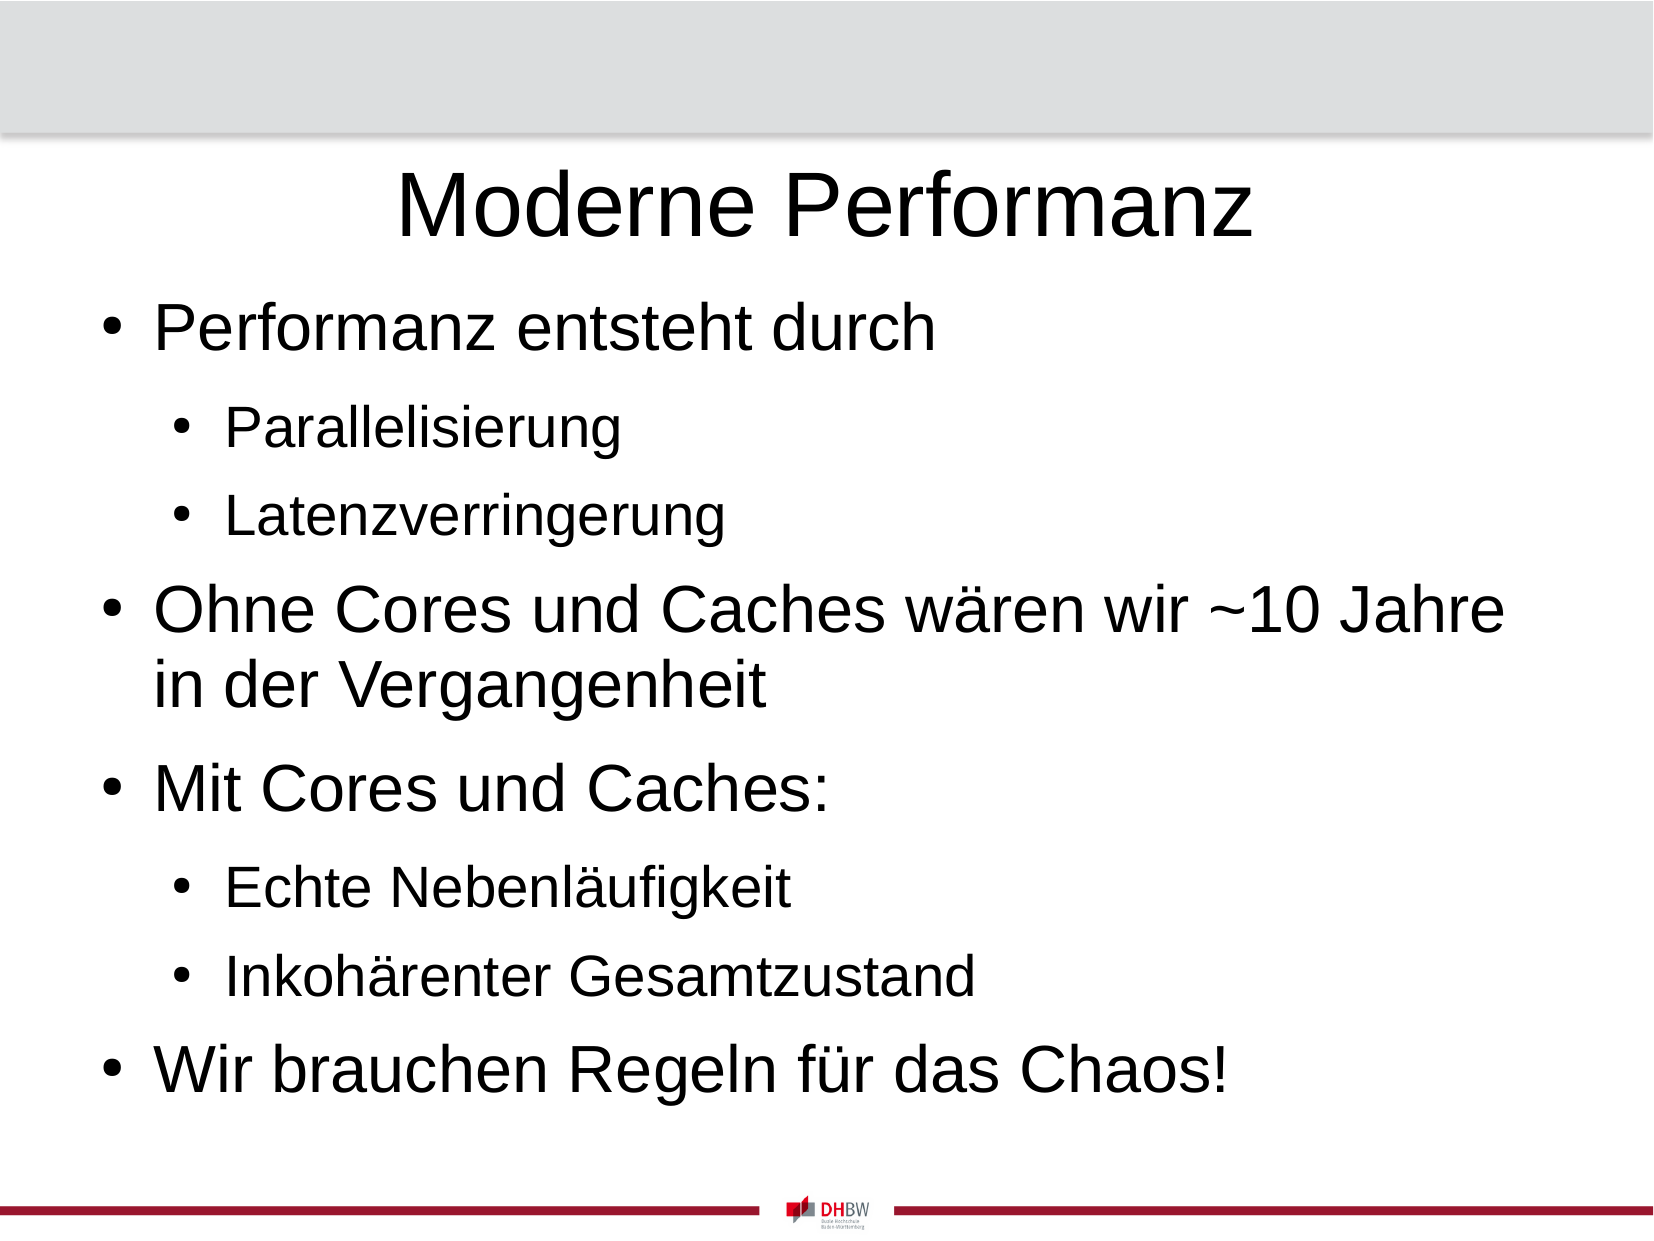

# Moderne Performanz
Performanz entsteht durch
Parallelisierung
Latenzverringerung
Ohne Cores und Caches wären wir ~10 Jahre in der Vergangenheit
Mit Cores und Caches:
Echte Nebenläufigkeit
Inkohärenter Gesamtzustand
Wir brauchen Regeln für das Chaos!